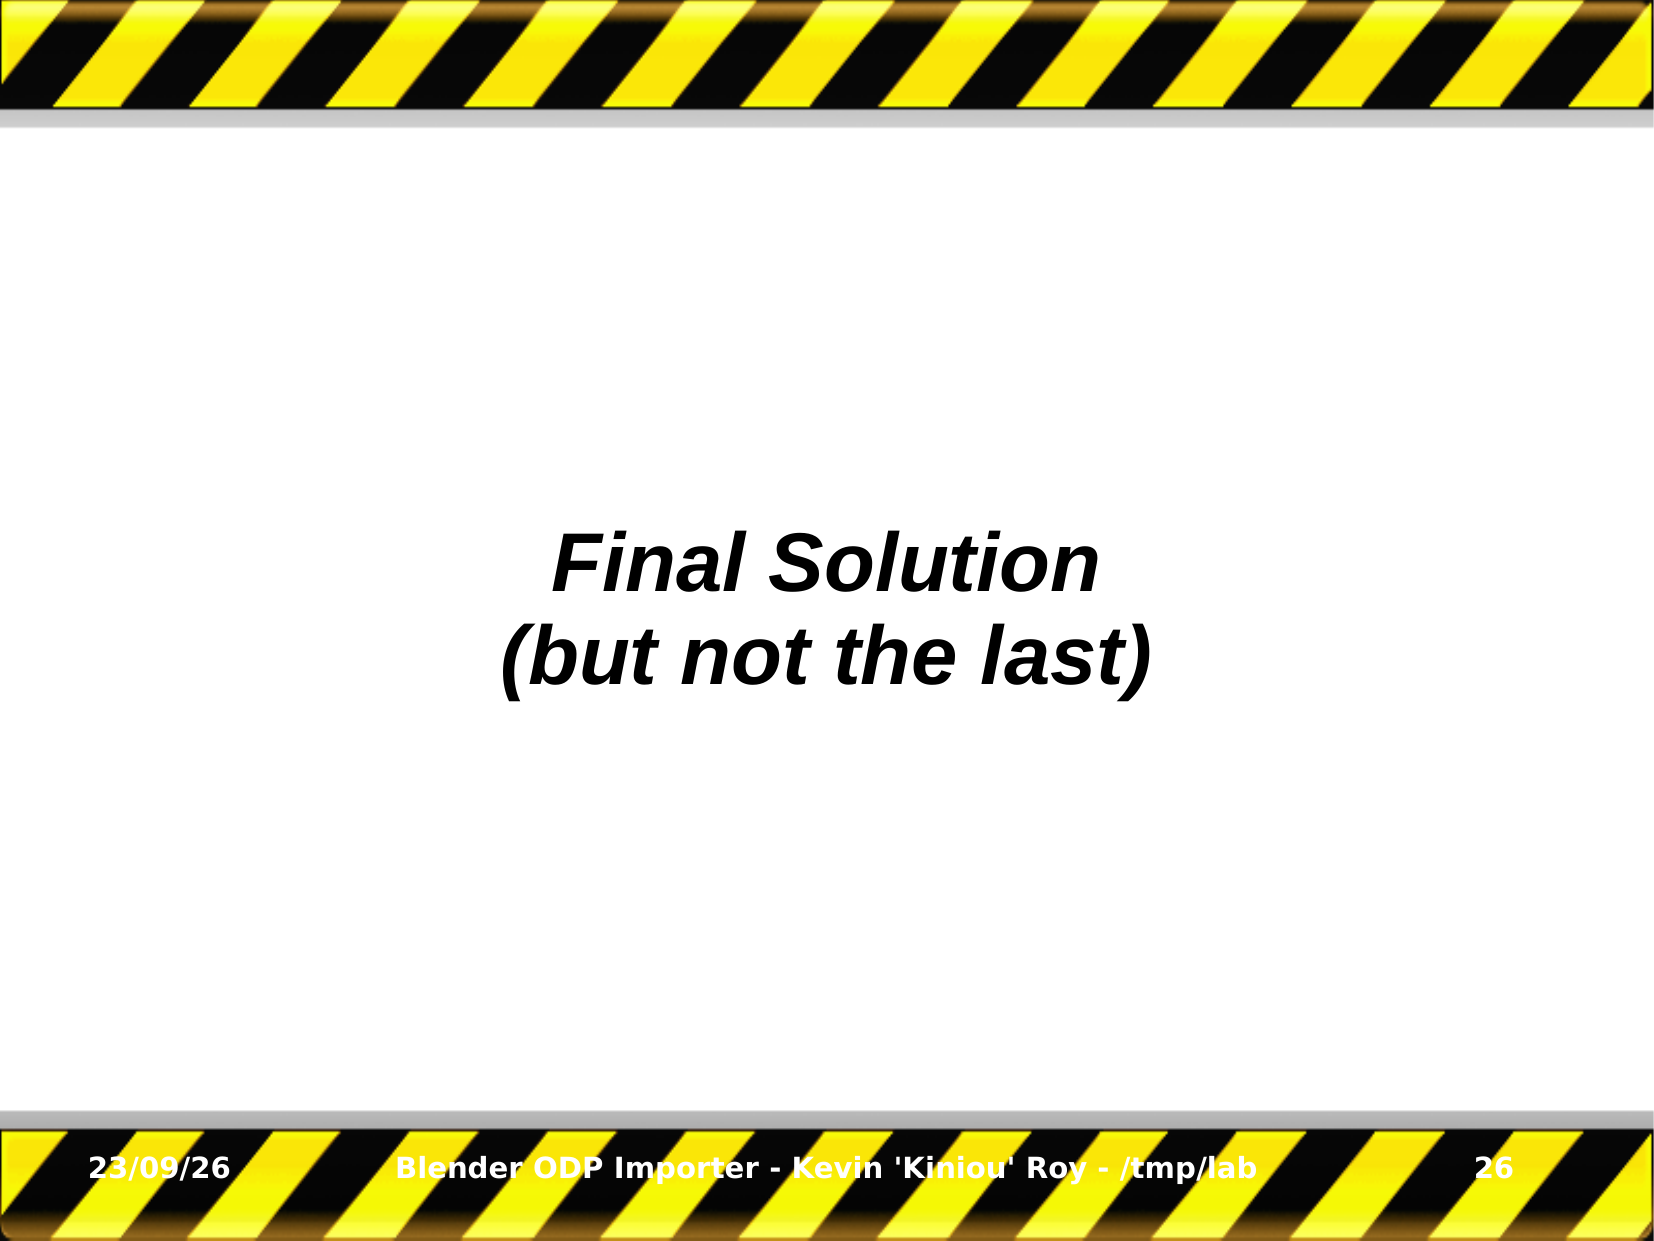

#
Final Solution
(but not the last)
Blender ODP Importer - Kevin 'Kiniou' Roy - /tmp/lab
26